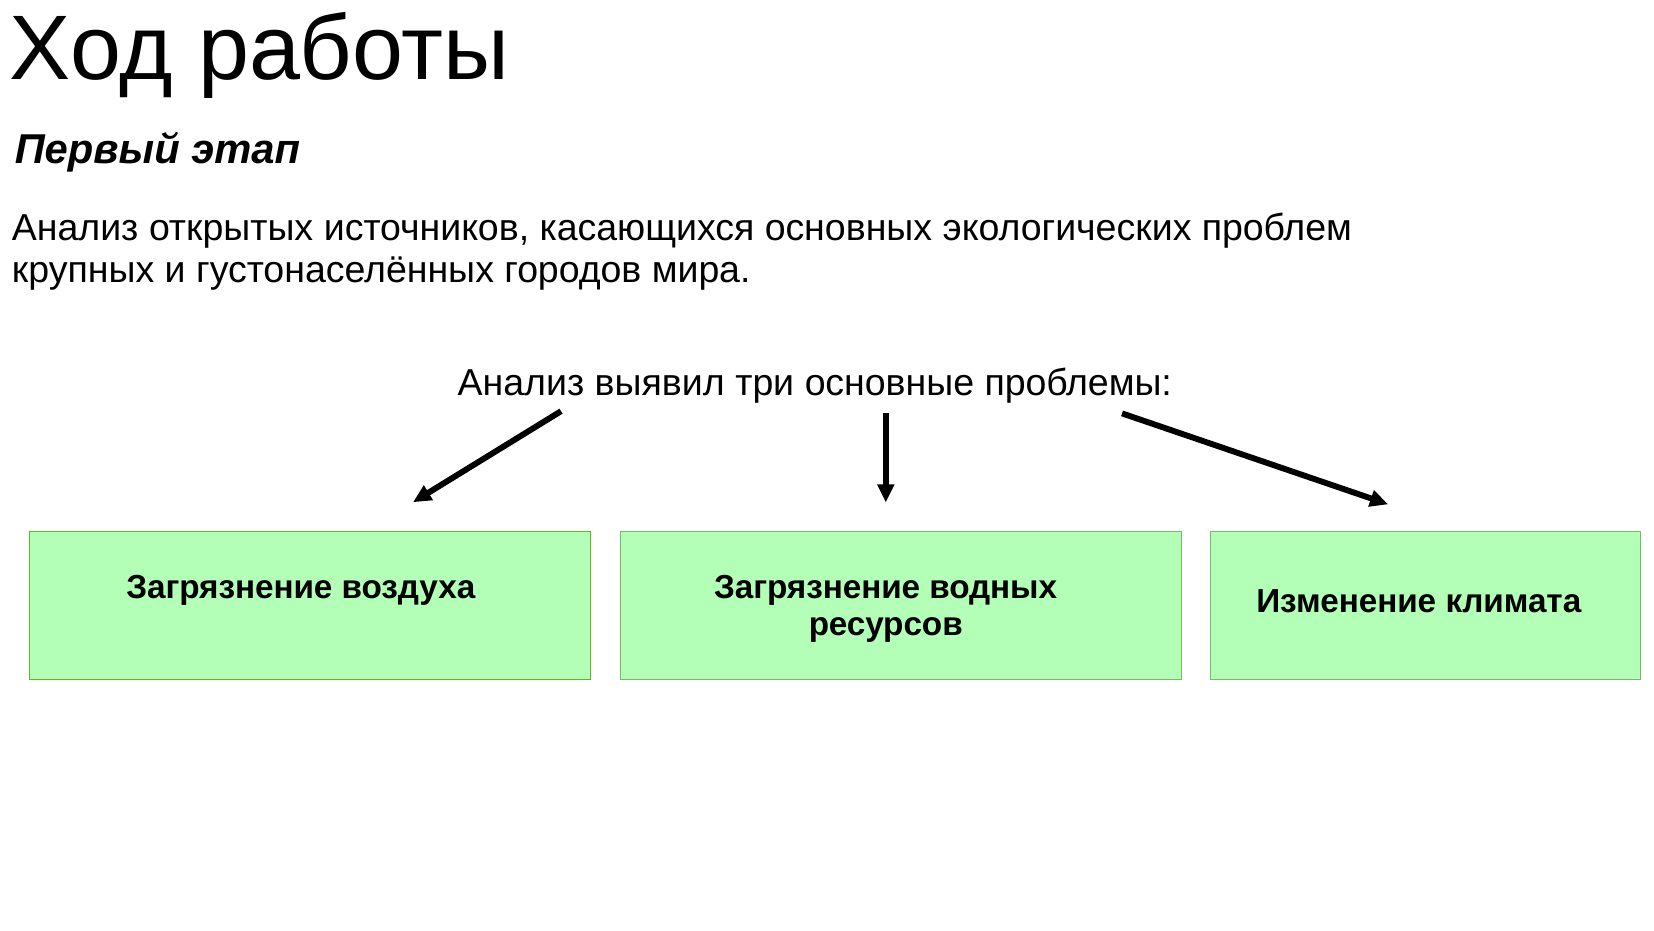

# Ход работы
Первый этап
Анализ открытых источников, касающихся основных экологических проблем крупных и густонаселённых городов мира.
Анализ выявил три основные проблемы:
Загрязнение воздуха
Загрязнение водных ресурсов
Изменение климата